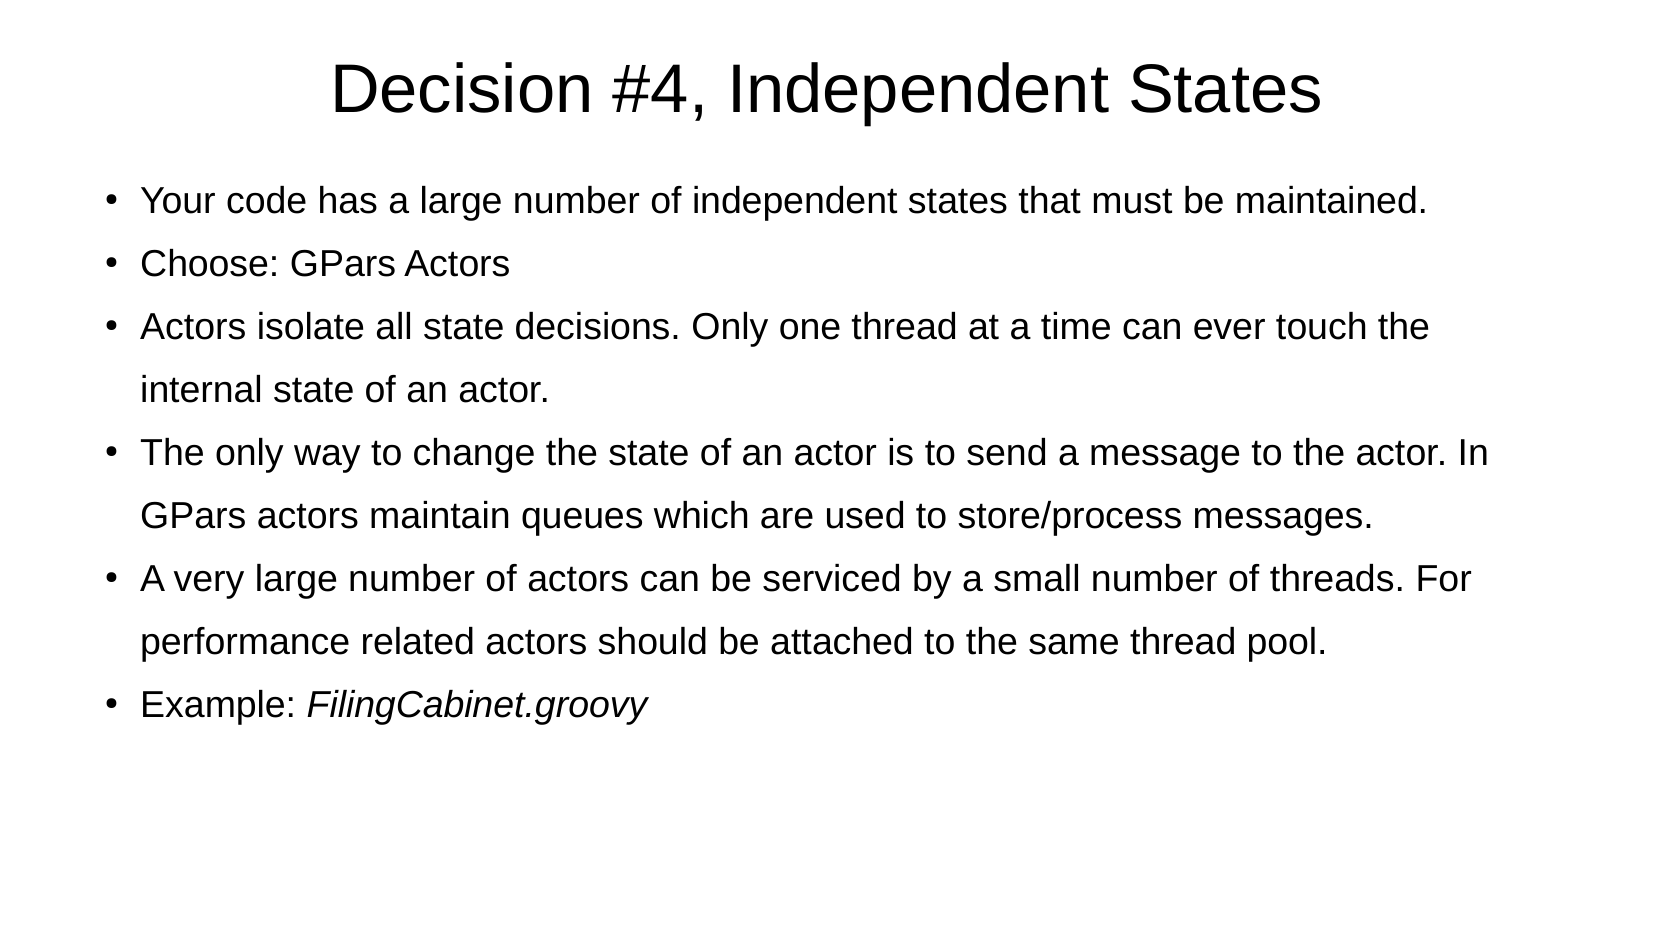

# Decision #4, Independent States
Your code has a large number of independent states that must be maintained.
Choose: GPars Actors
Actors isolate all state decisions. Only one thread at a time can ever touch the internal state of an actor.
The only way to change the state of an actor is to send a message to the actor. In GPars actors maintain queues which are used to store/process messages.
A very large number of actors can be serviced by a small number of threads. For performance related actors should be attached to the same thread pool.
Example: FilingCabinet.groovy